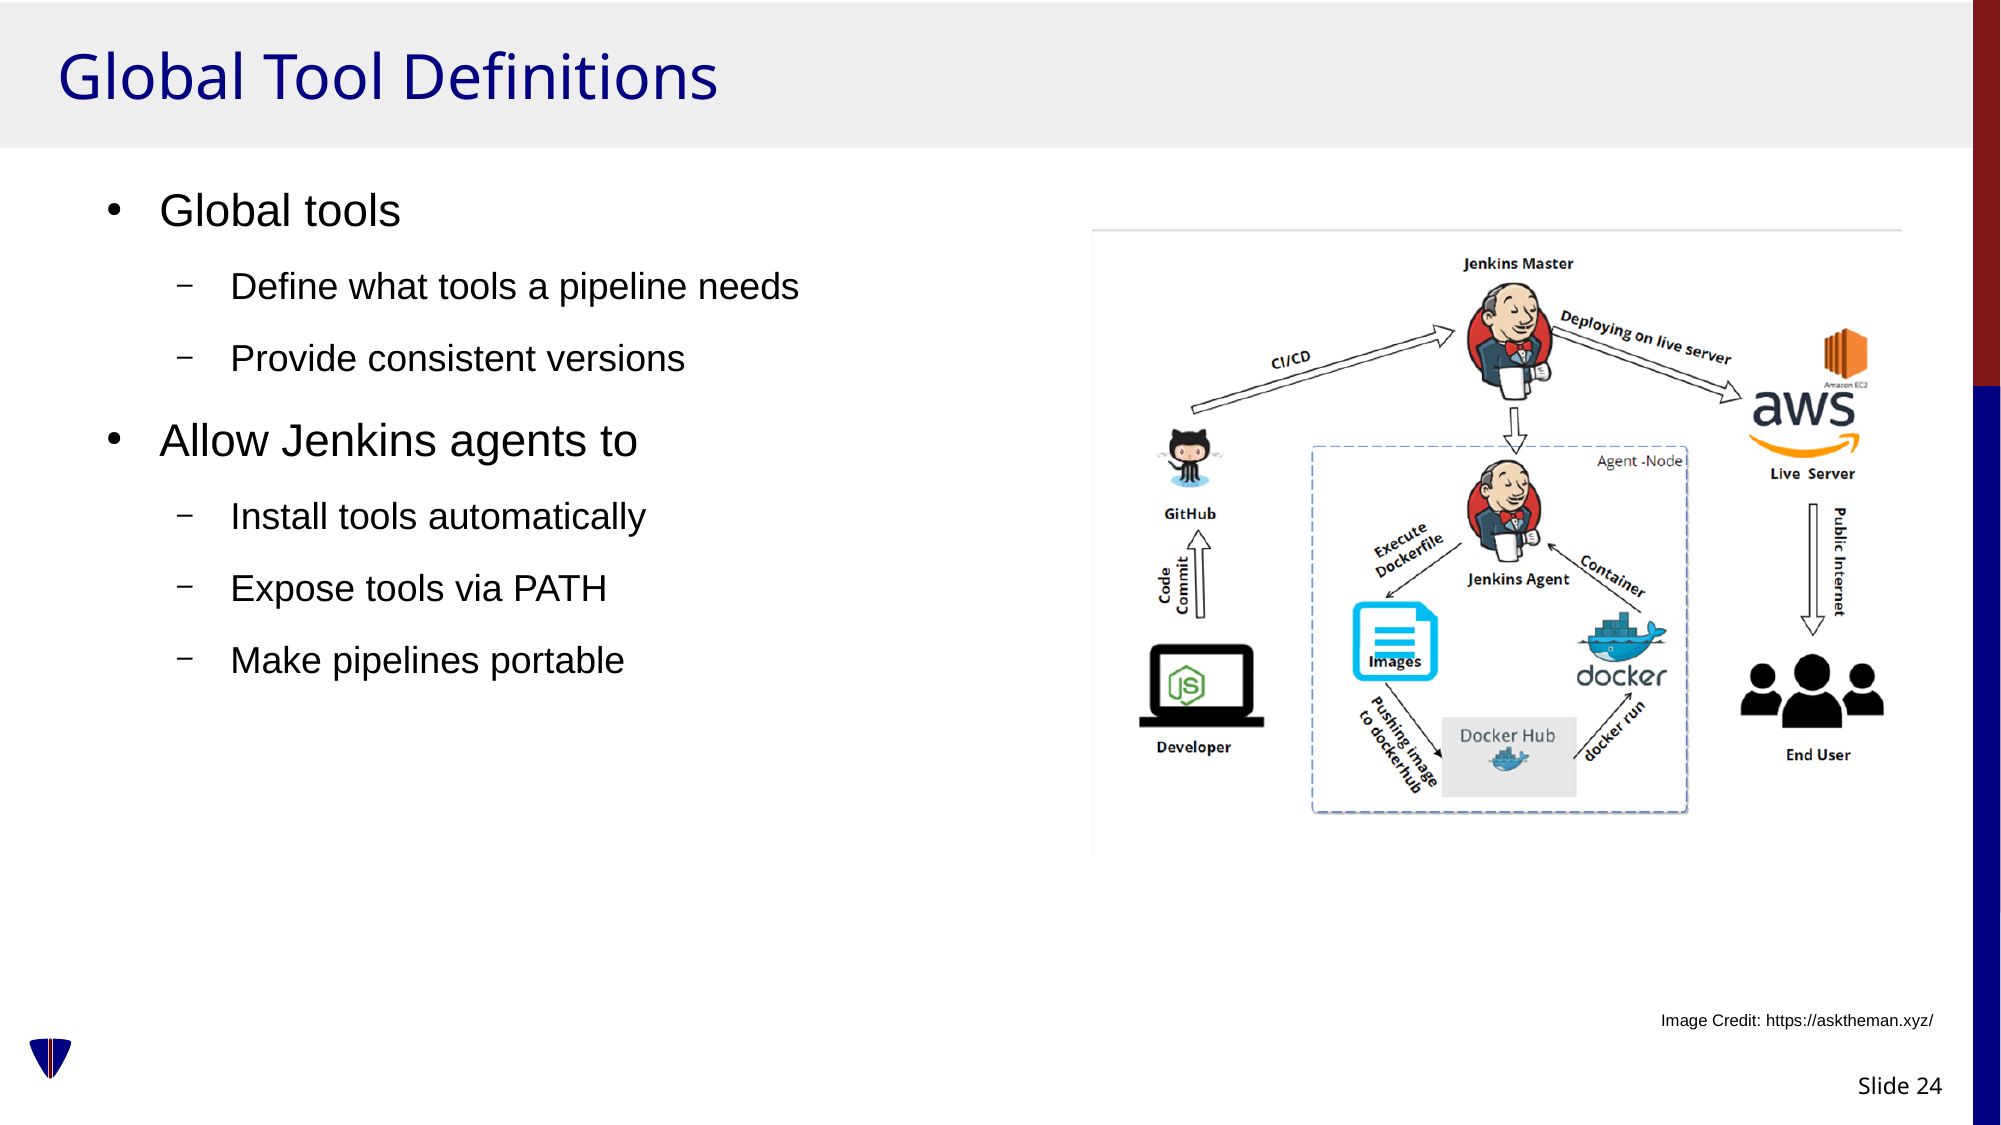

# Global Tool Definitions
Global tools
Define what tools a pipeline needs
Provide consistent versions
Allow Jenkins agents to
Install tools automatically
Expose tools via PATH
Make pipelines portable
Image Credit: https://asktheman.xyz/